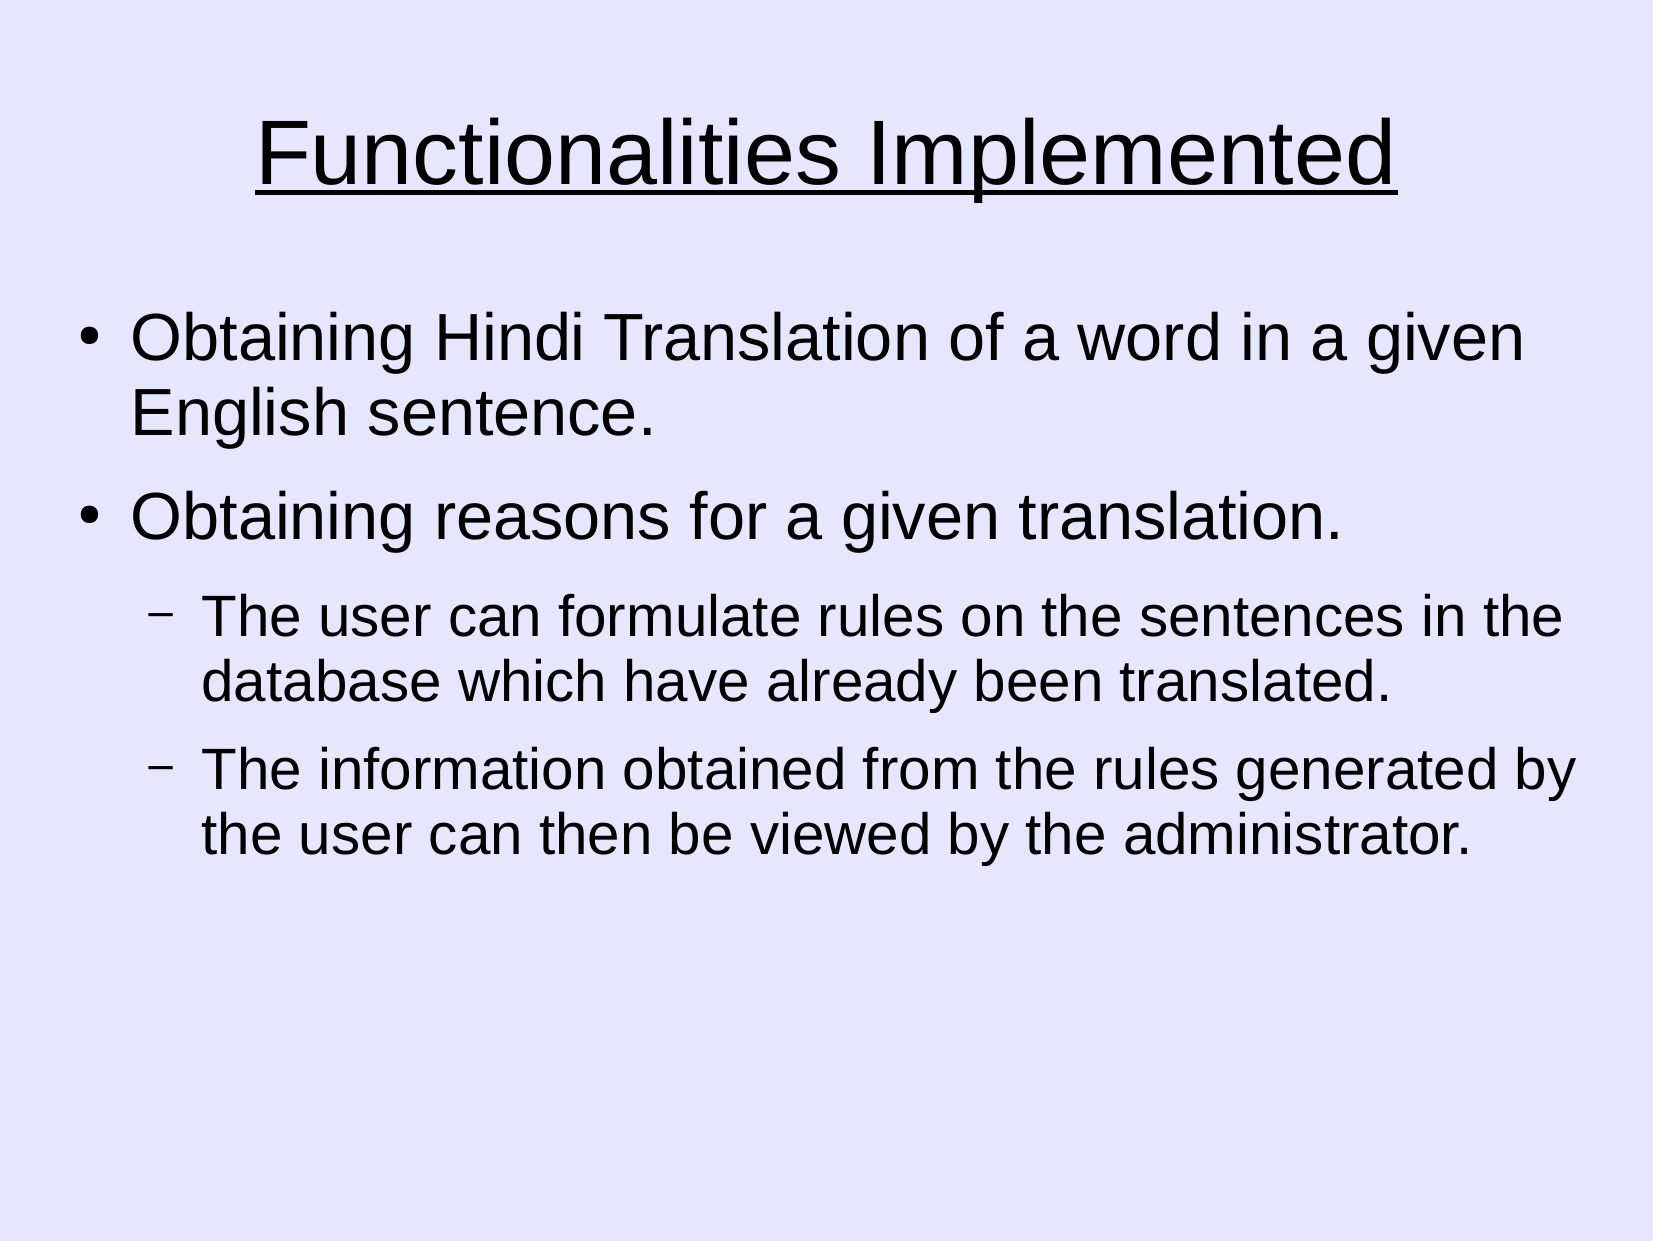

# Functionalities Implemented
Obtaining Hindi Translation of a word in a given English sentence.
Obtaining reasons for a given translation.
The user can formulate rules on the sentences in the database which have already been translated.
The information obtained from the rules generated by the user can then be viewed by the administrator.